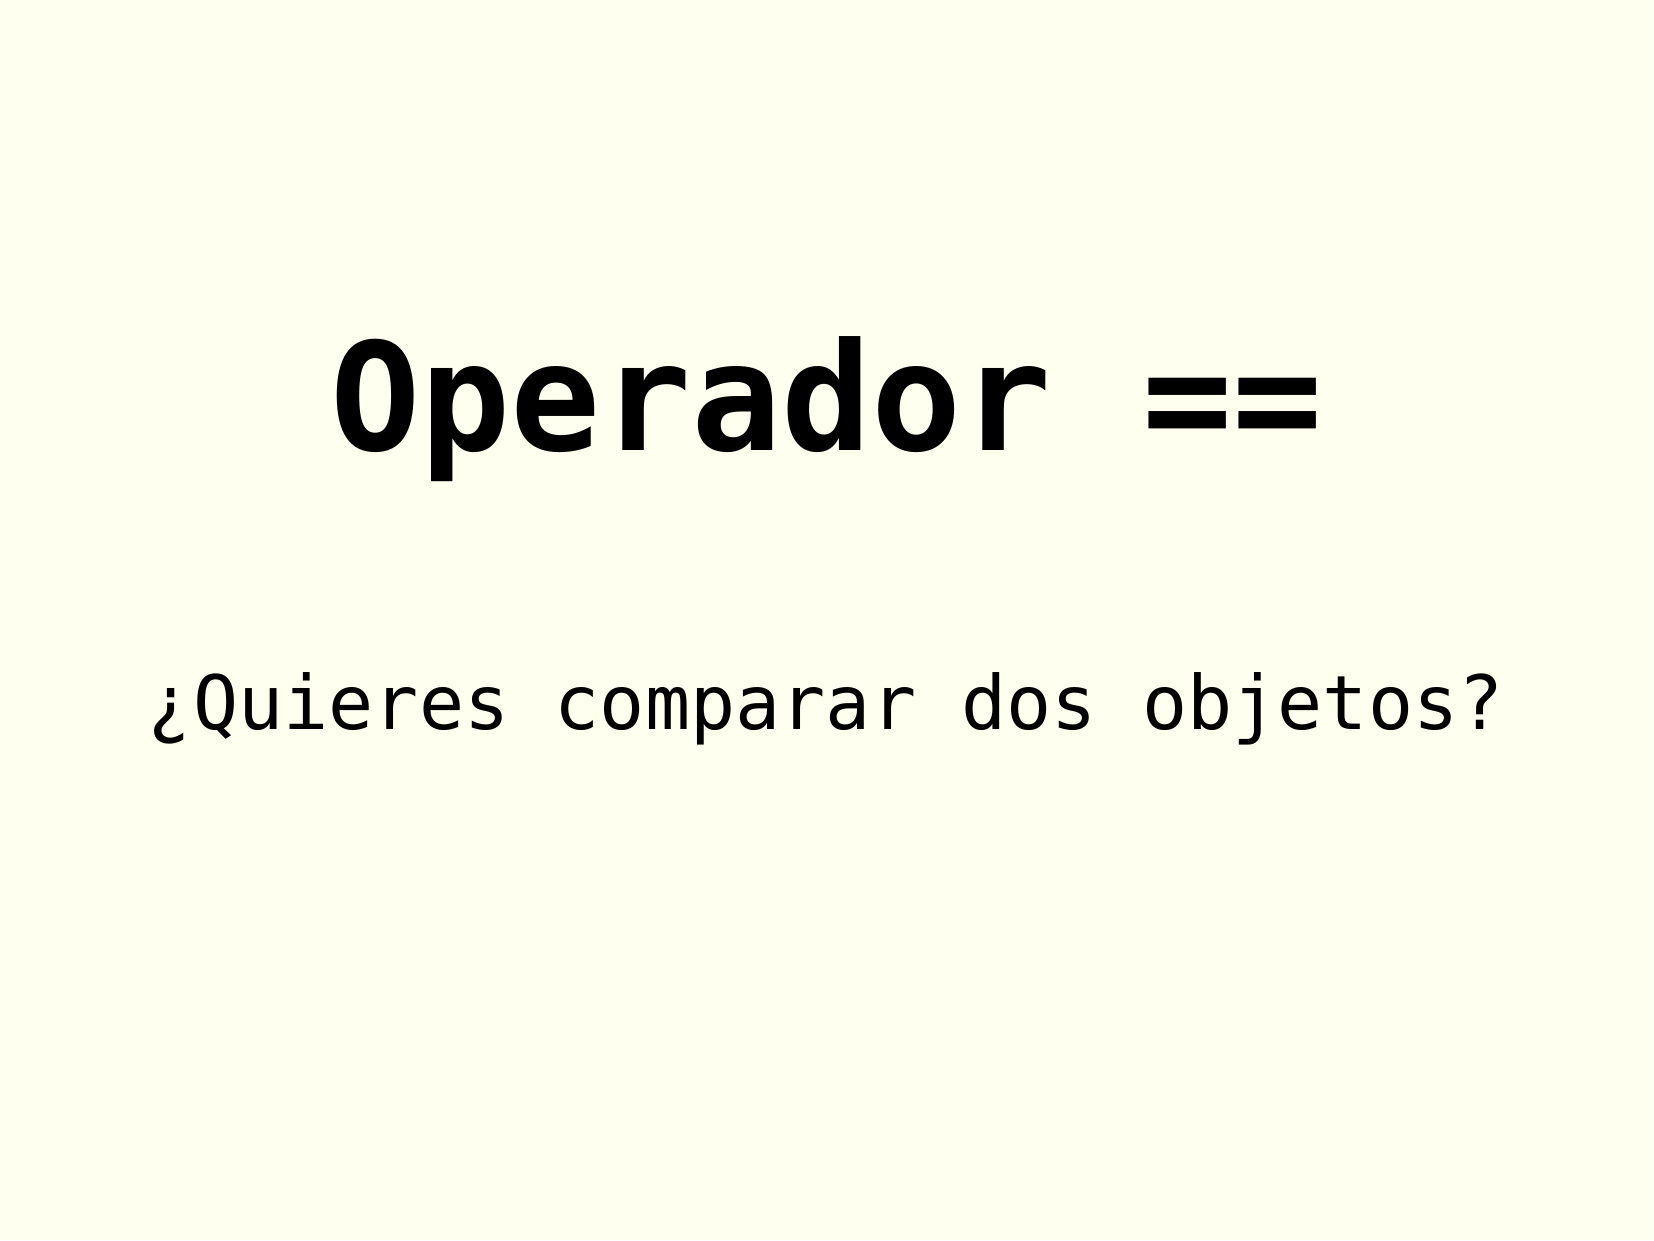

# Operador ==
¿Quieres comparar dos objetos?